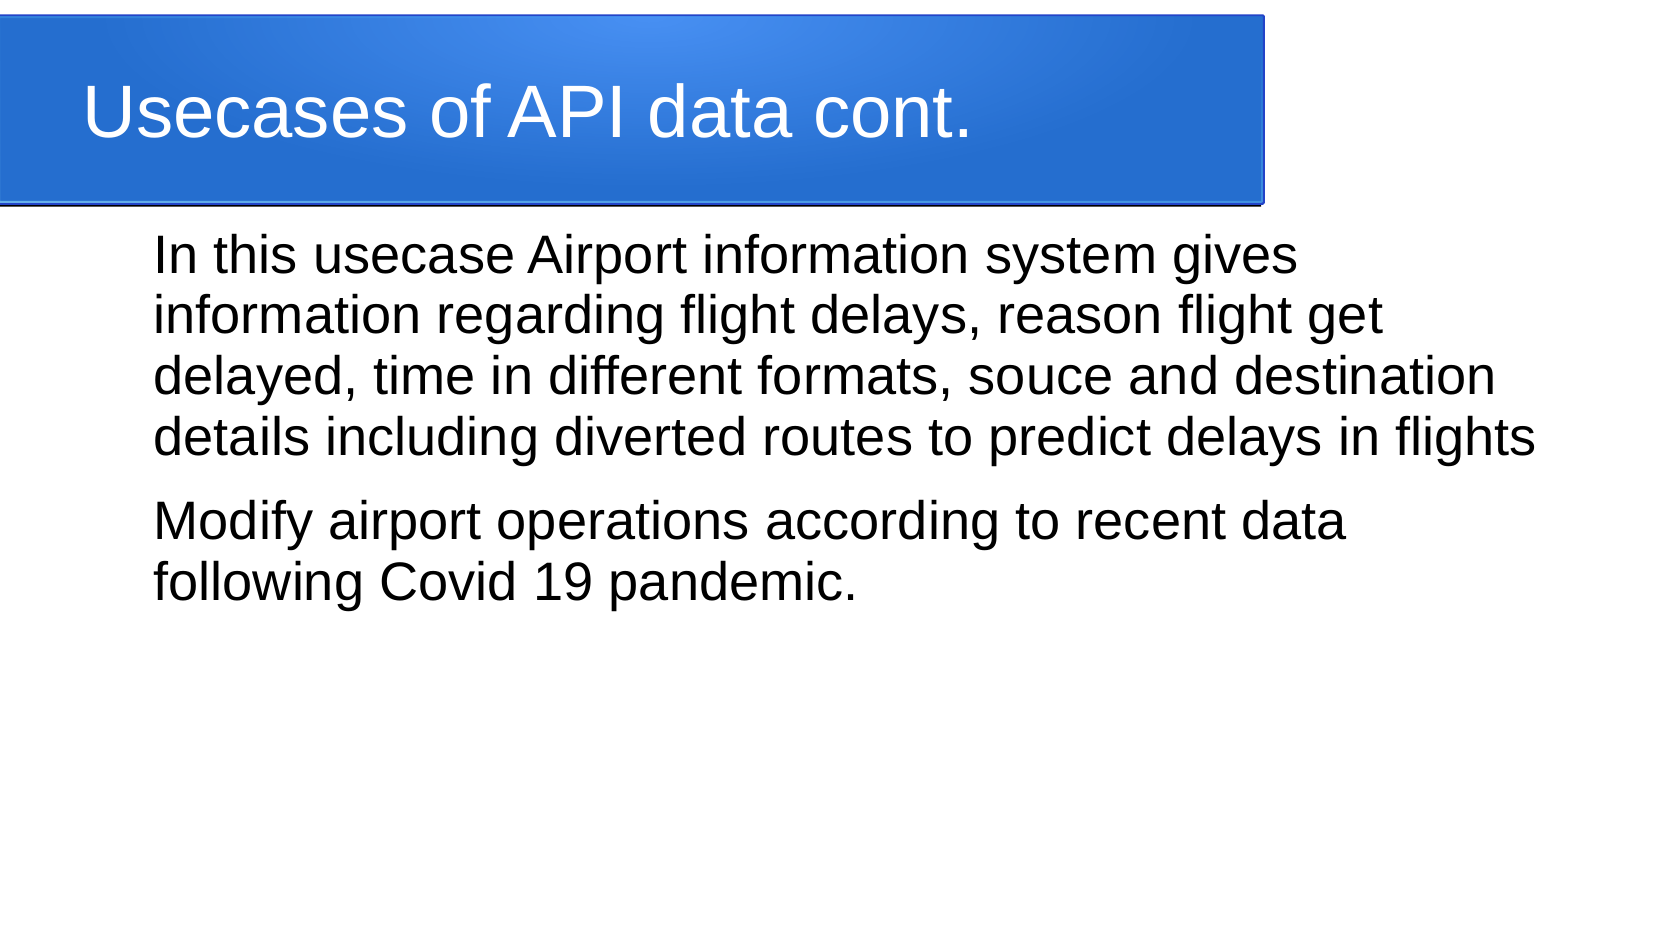

# Usecases of API data cont.
In this usecase Airport information system gives information regarding flight delays, reason flight get delayed, time in different formats, souce and destination details including diverted routes to predict delays in flights
Modify airport operations according to recent data following Covid 19 pandemic.